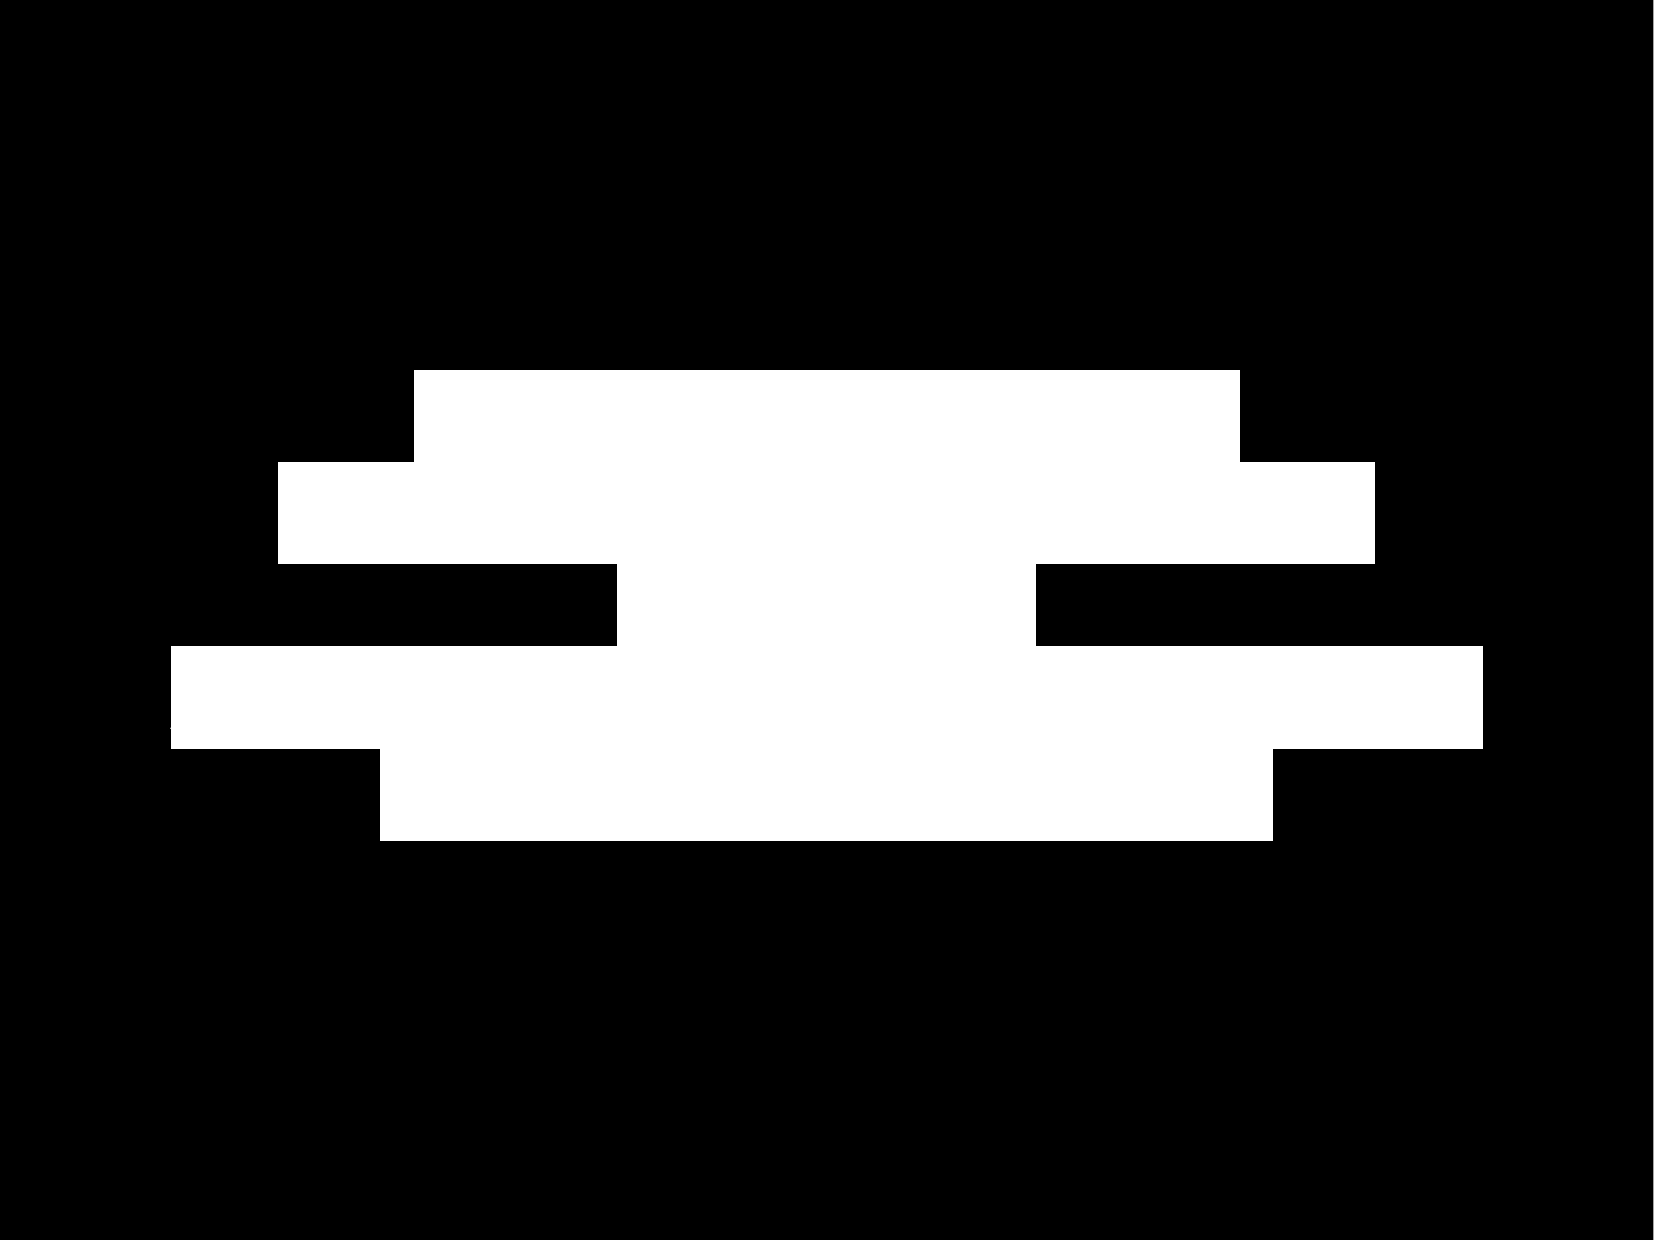

# Oh, Deus tremendo!
Os nossos jovens desejam
mais de Ti
As lideranças, velhos e crianças
Sedentos estão por Ti